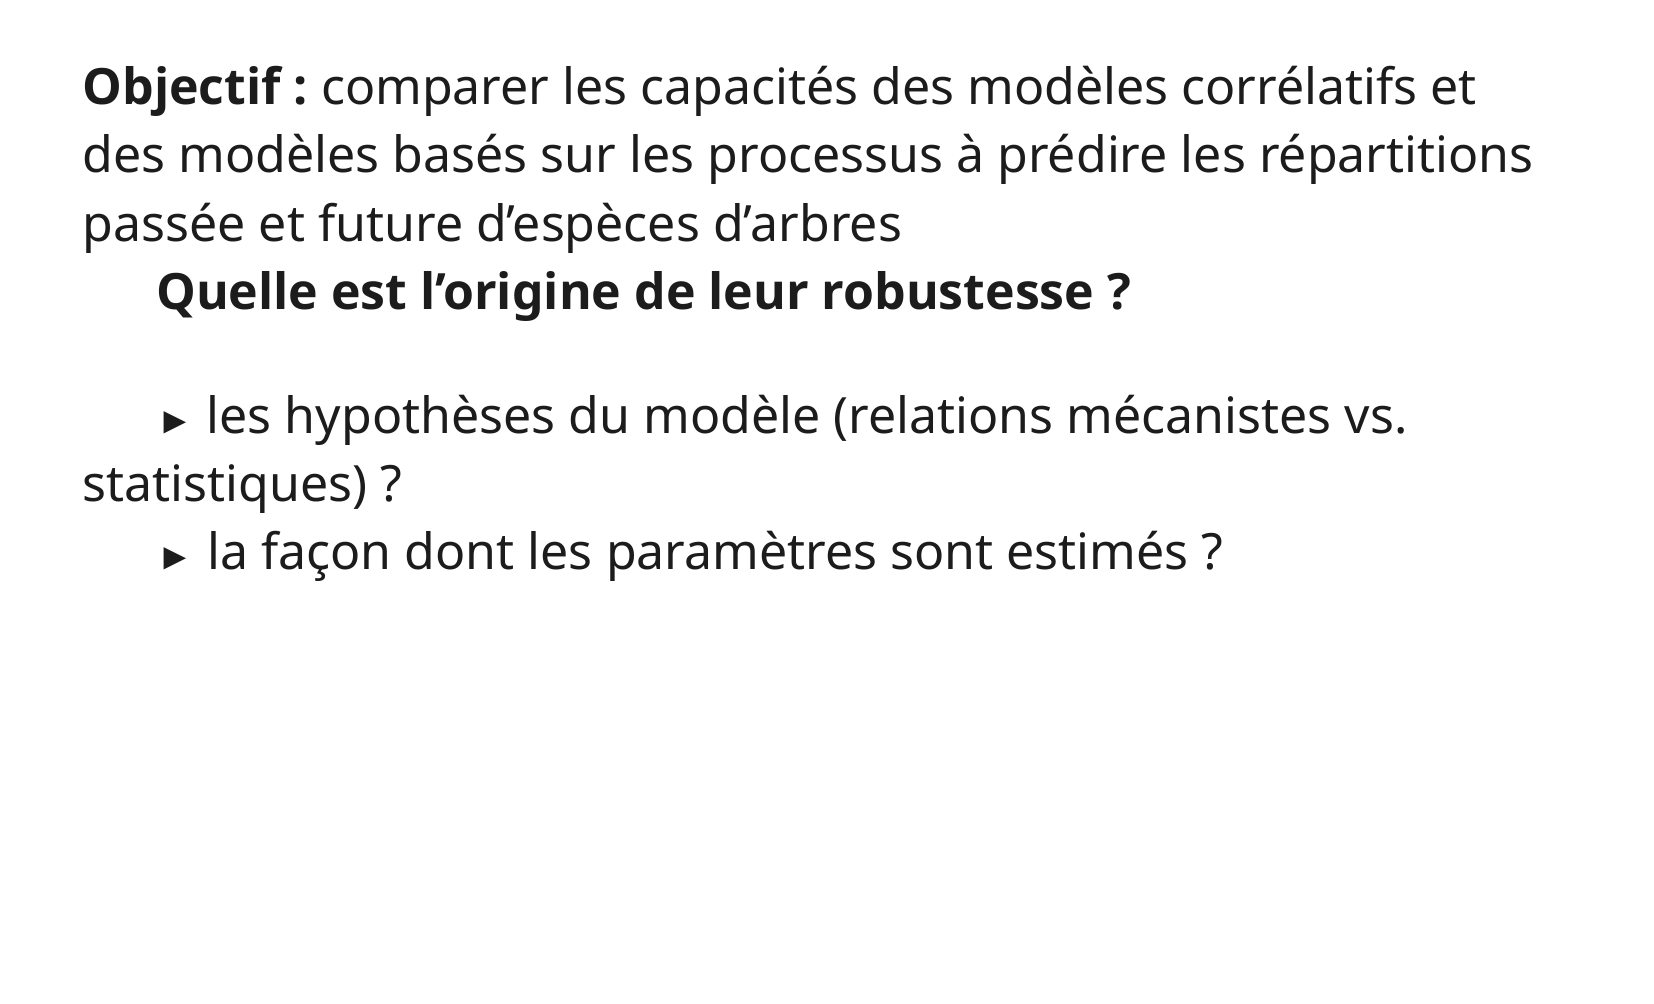

# Objectif : comparer les capacités des modèles corrélatifs et des modèles basés sur les processus à prédire les répartitions passée et future d’espèces d’arbres
	Quelle est l’origine de leur robustesse ?
	► les hypothèses du modèle (relations mécanistes vs. statistiques) ?
	► la façon dont les paramètres sont estimés ?